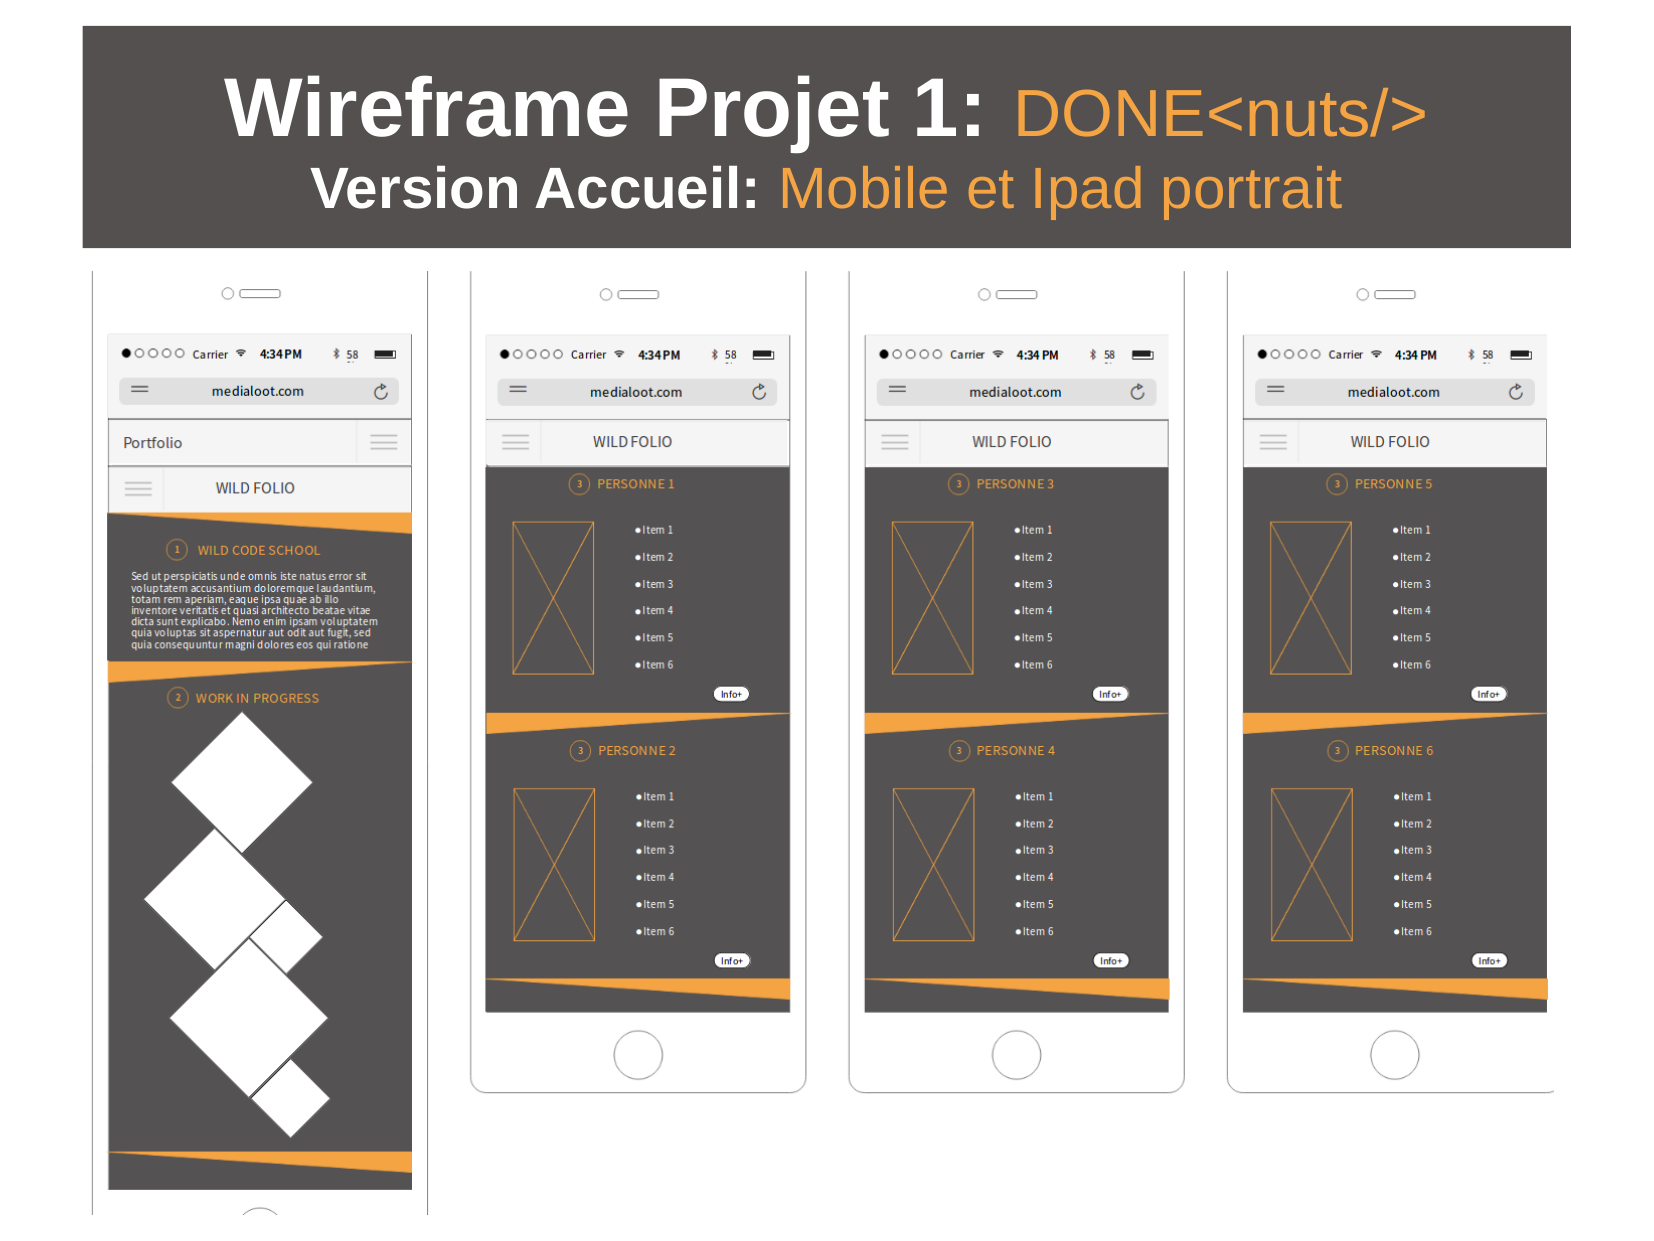

Wireframe Projet 1: DONE<nuts/>
Version Accueil: Mobile et Ipad portrait
#